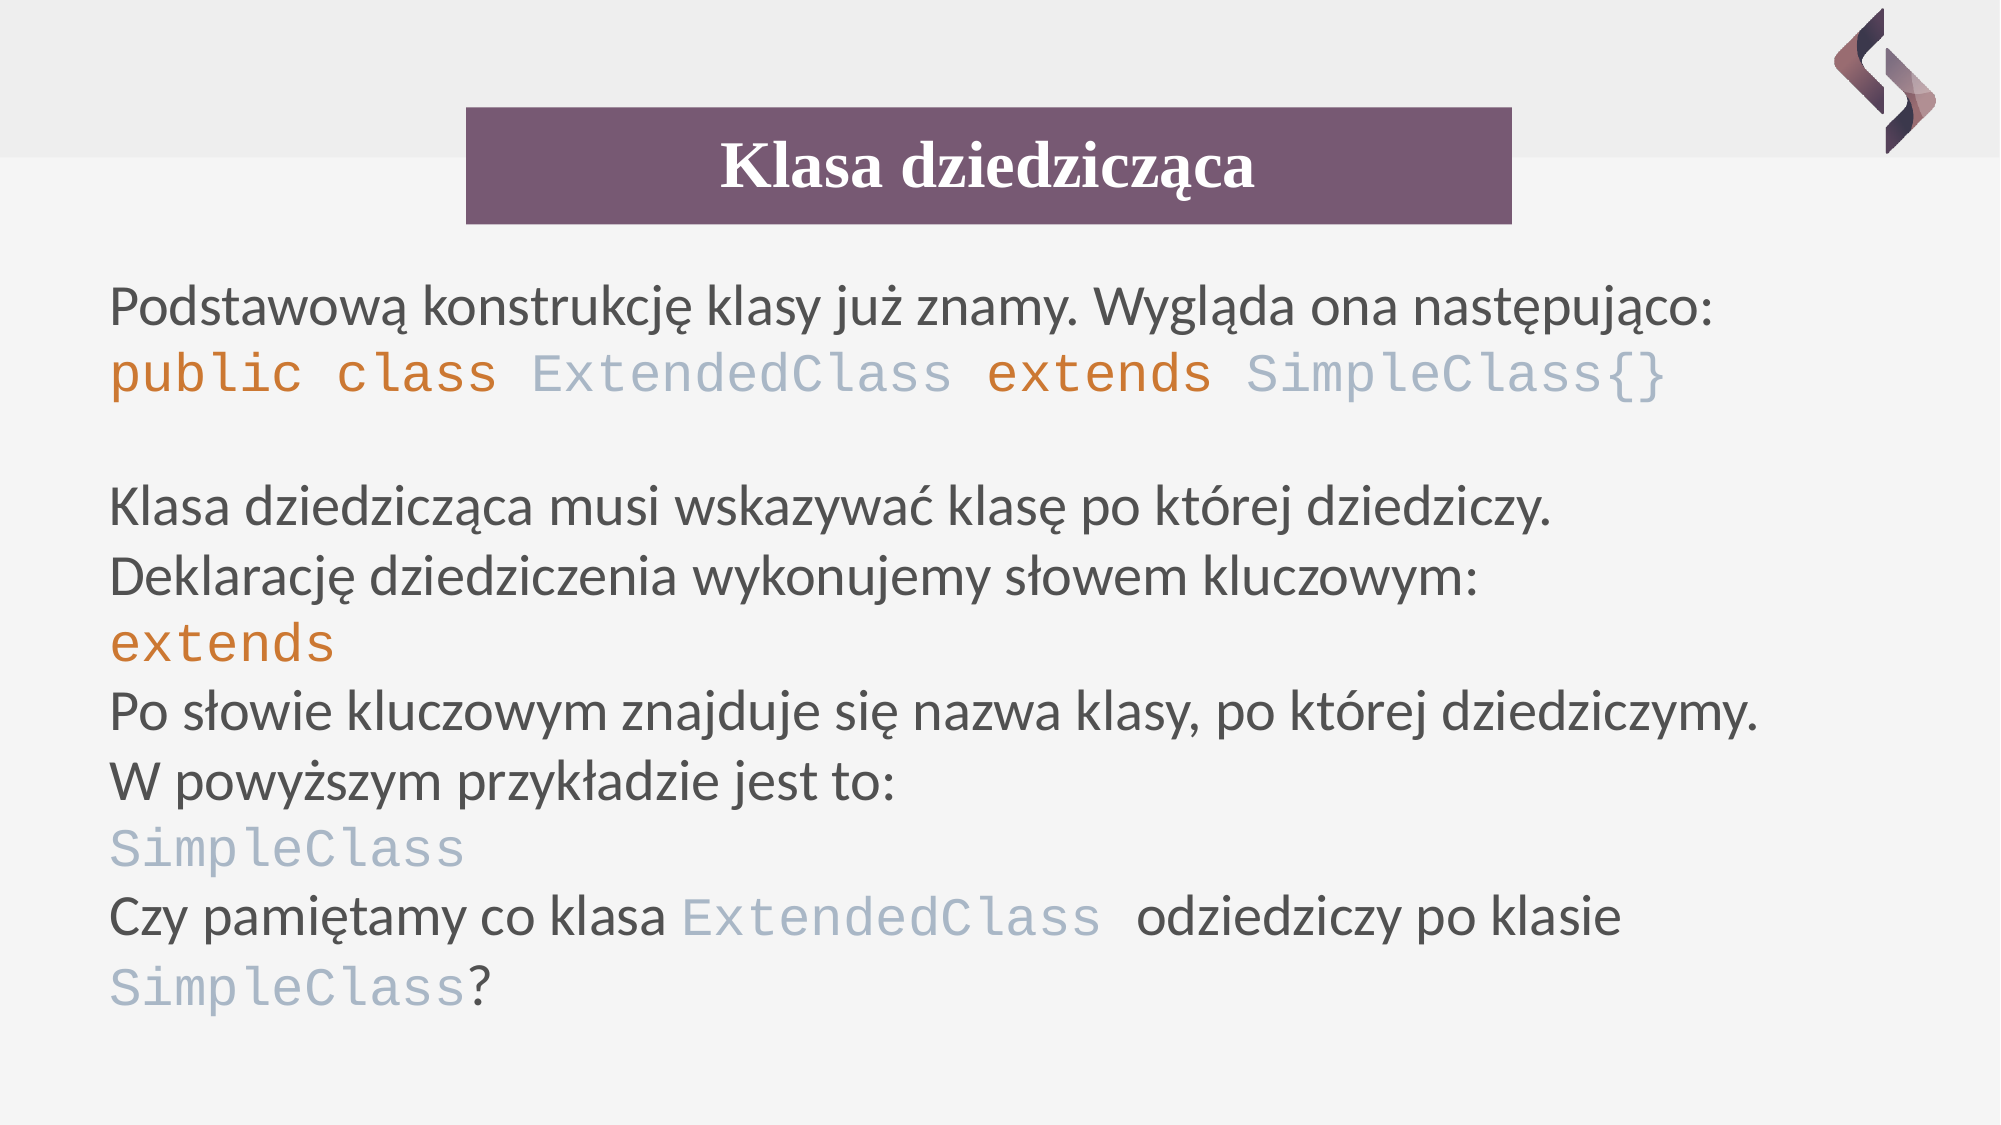

Klasa dziedzicząca
Podstawową konstrukcję klasy już znamy. Wygląda ona następująco:
public class ExtendedClass extends SimpleClass{}
Klasa dziedzicząca musi wskazywać klasę po której dziedziczy.
Deklarację dziedziczenia wykonujemy słowem kluczowym:
extends
Po słowie kluczowym znajduje się nazwa klasy, po której dziedziczymy.
W powyższym przykładzie jest to:
SimpleClass
Czy pamiętamy co klasa ExtendedClass odziedziczy po klasie SimpleClass?